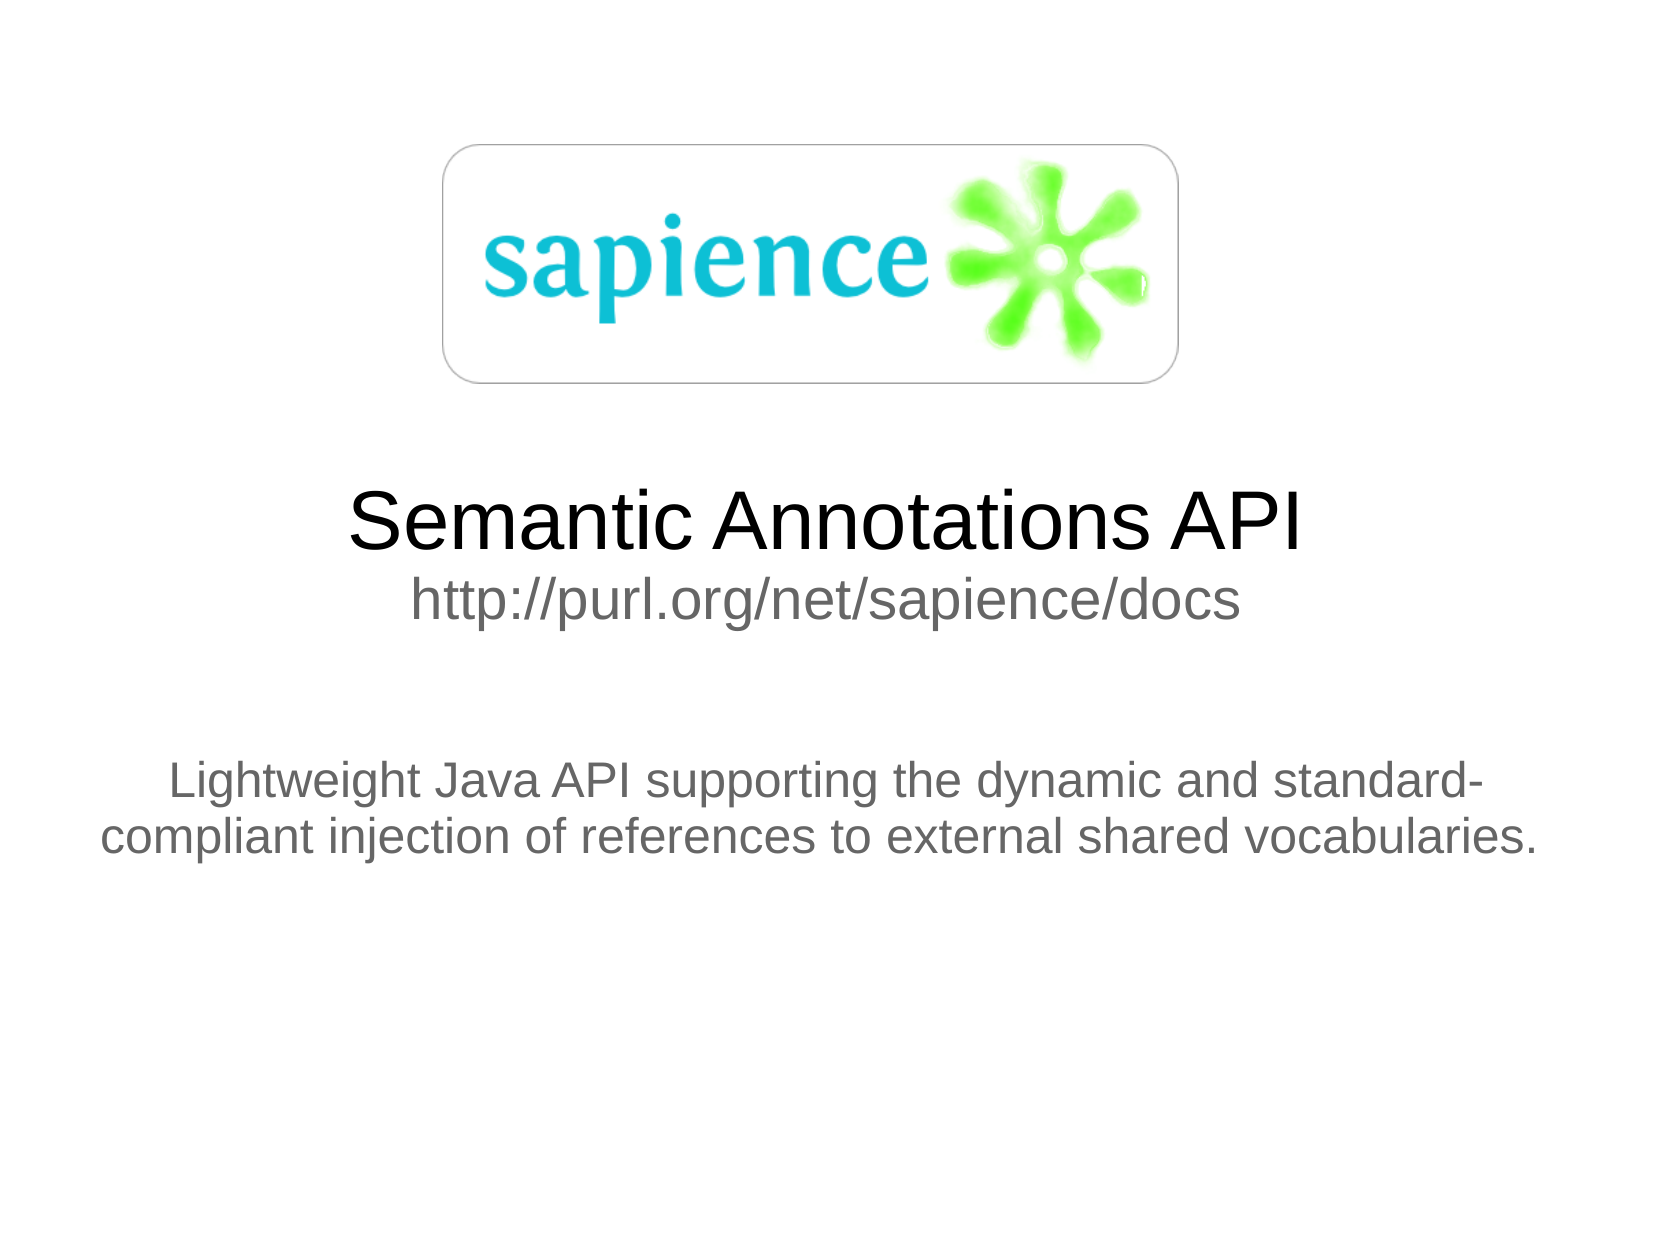

Semantic Annotations API
http://purl.org/net/sapience/docs
Lightweight Java API supporting the dynamic and standard- compliant injection of references to external shared vocabularies.